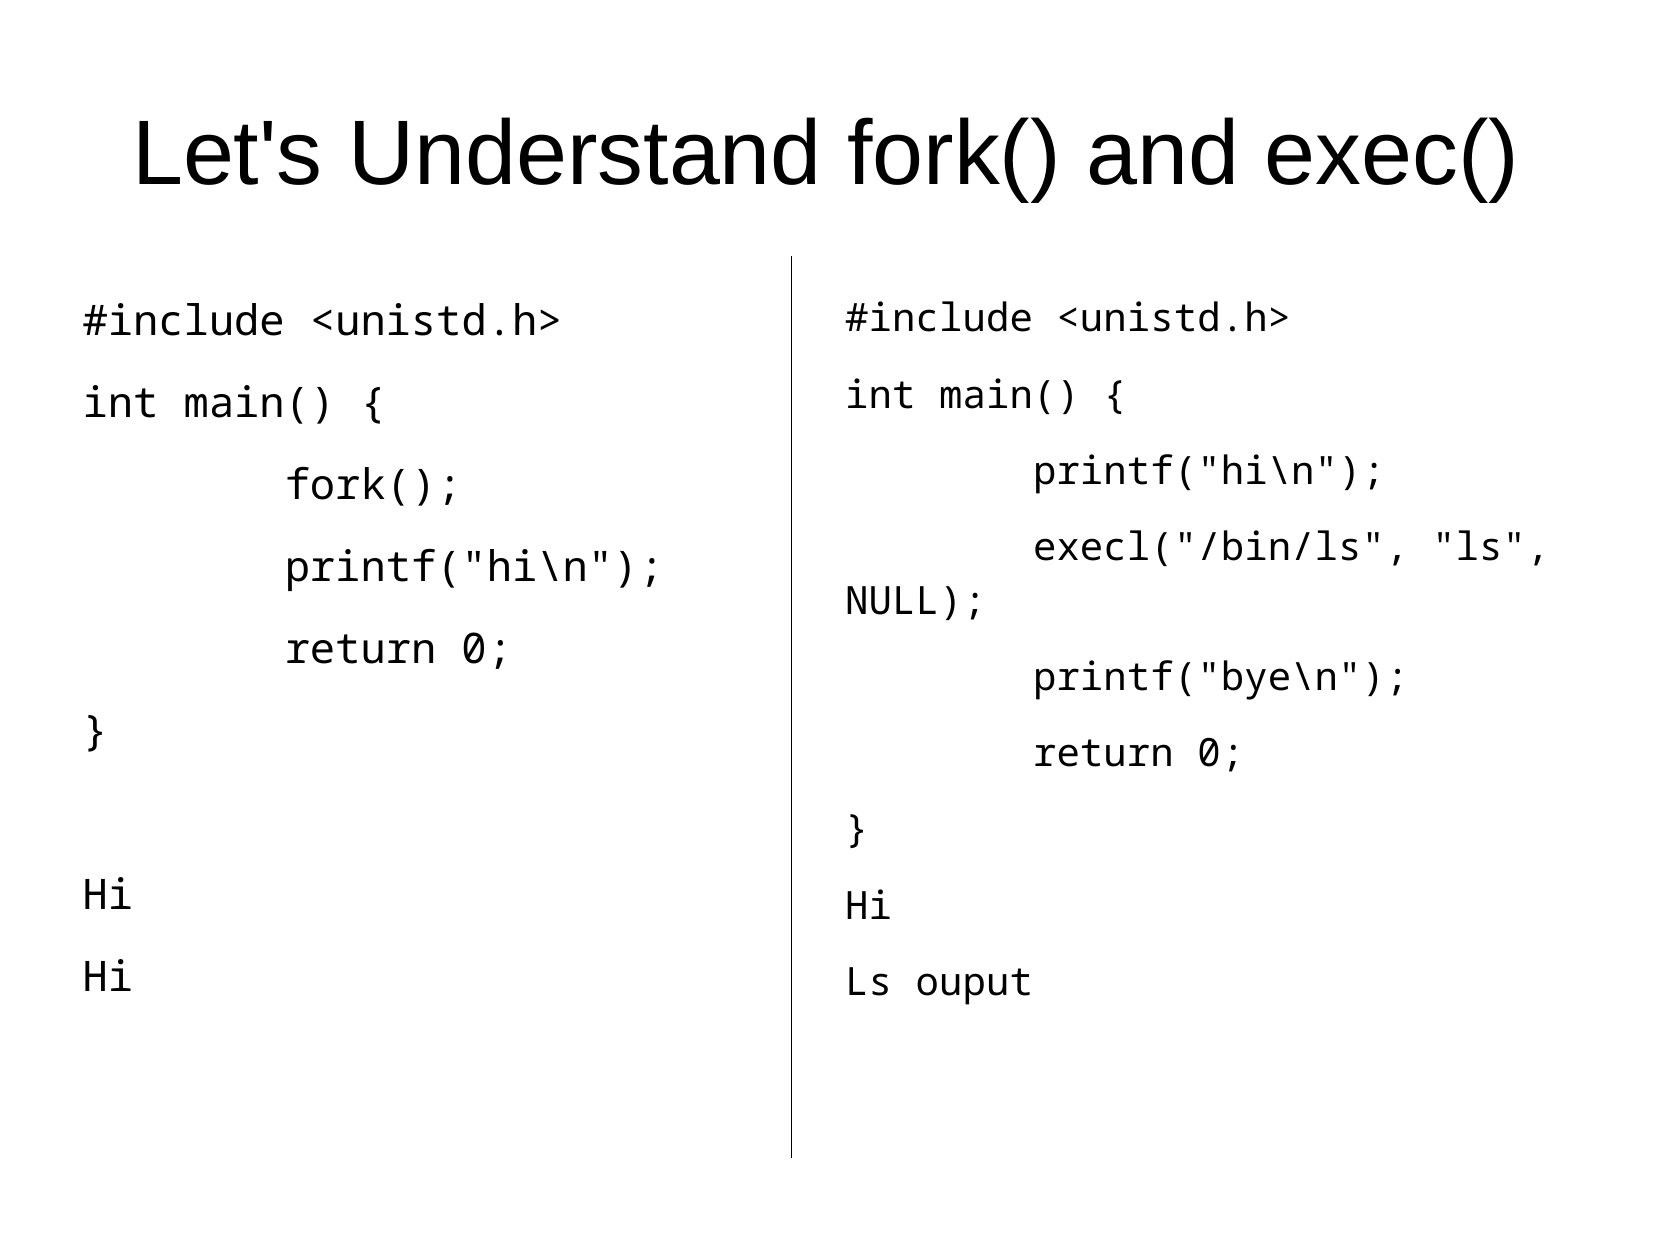

# Let's Understand fork() and exec()
#include <unistd.h>
int main() {
 fork();
 printf("hi\n");
 return 0;
}
Hi
Hi
#include <unistd.h>
int main() {
 printf("hi\n");
 execl("/bin/ls", "ls", NULL);
 printf("bye\n");
 return 0;
}
Hi
Ls ouput